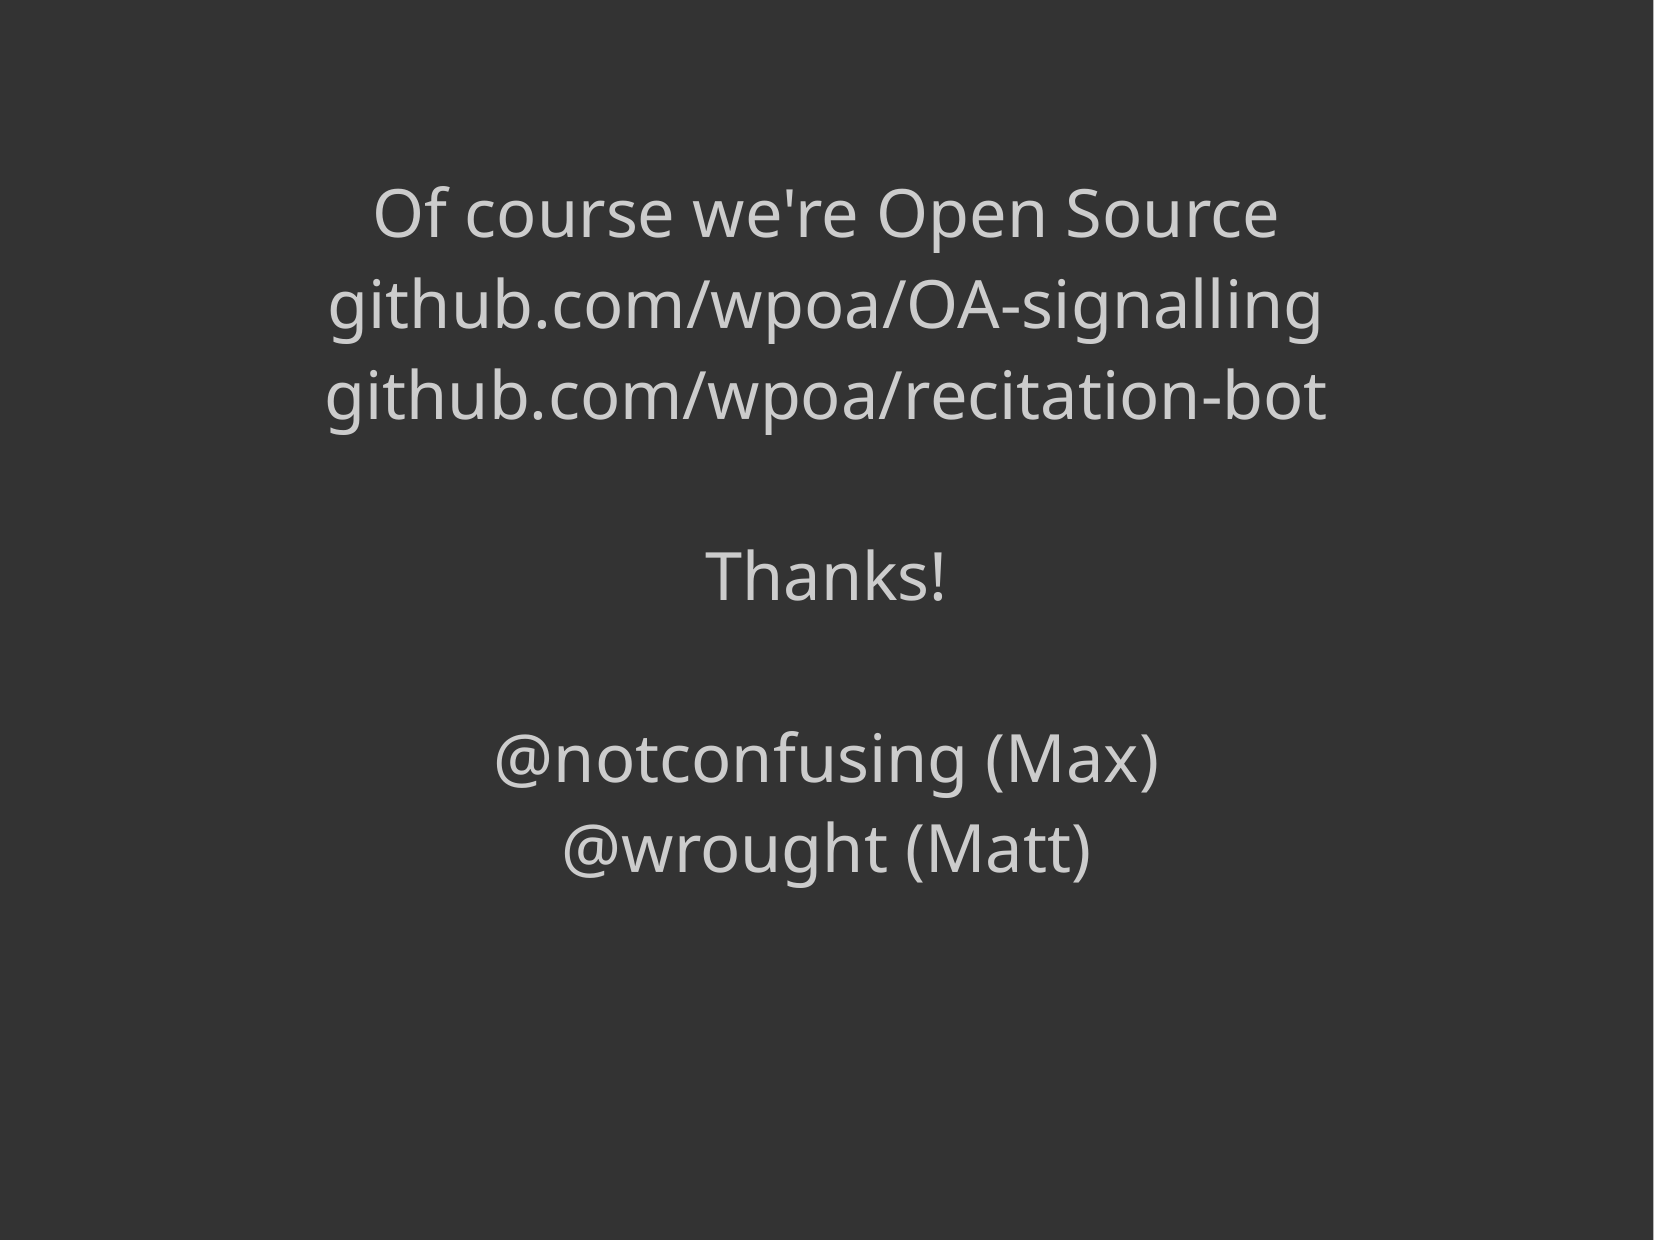

# Of course we're Open Source github.com/wpoa/OA-signalling
github.com/wpoa/recitation-bot
Thanks!
@notconfusing (Max)
@wrought (Matt)